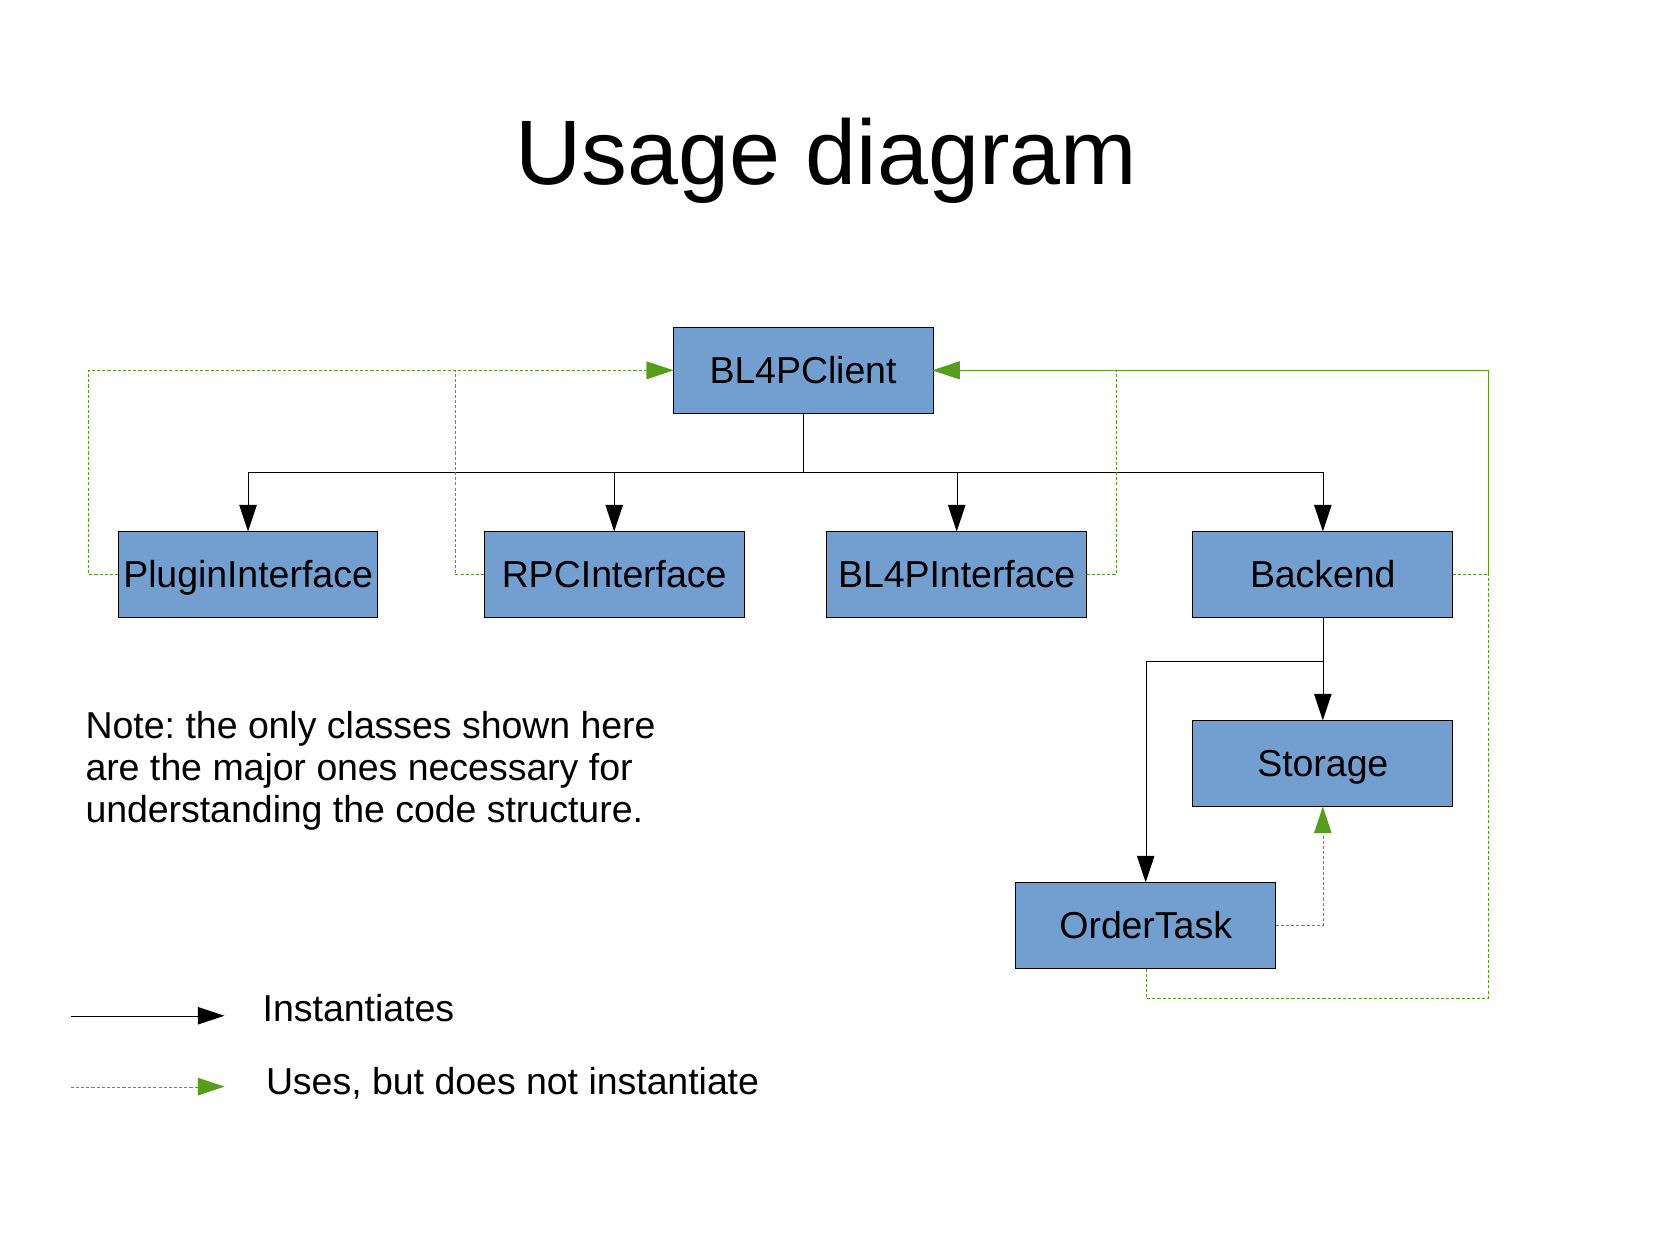

# Usage diagram
BL4PClient
PluginInterface
RPCInterface
BL4PInterface
Backend
Note: the only classes shown here are the major ones necessary for understanding the code structure.
Storage
OrderTask
Instantiates
Uses, but does not instantiate